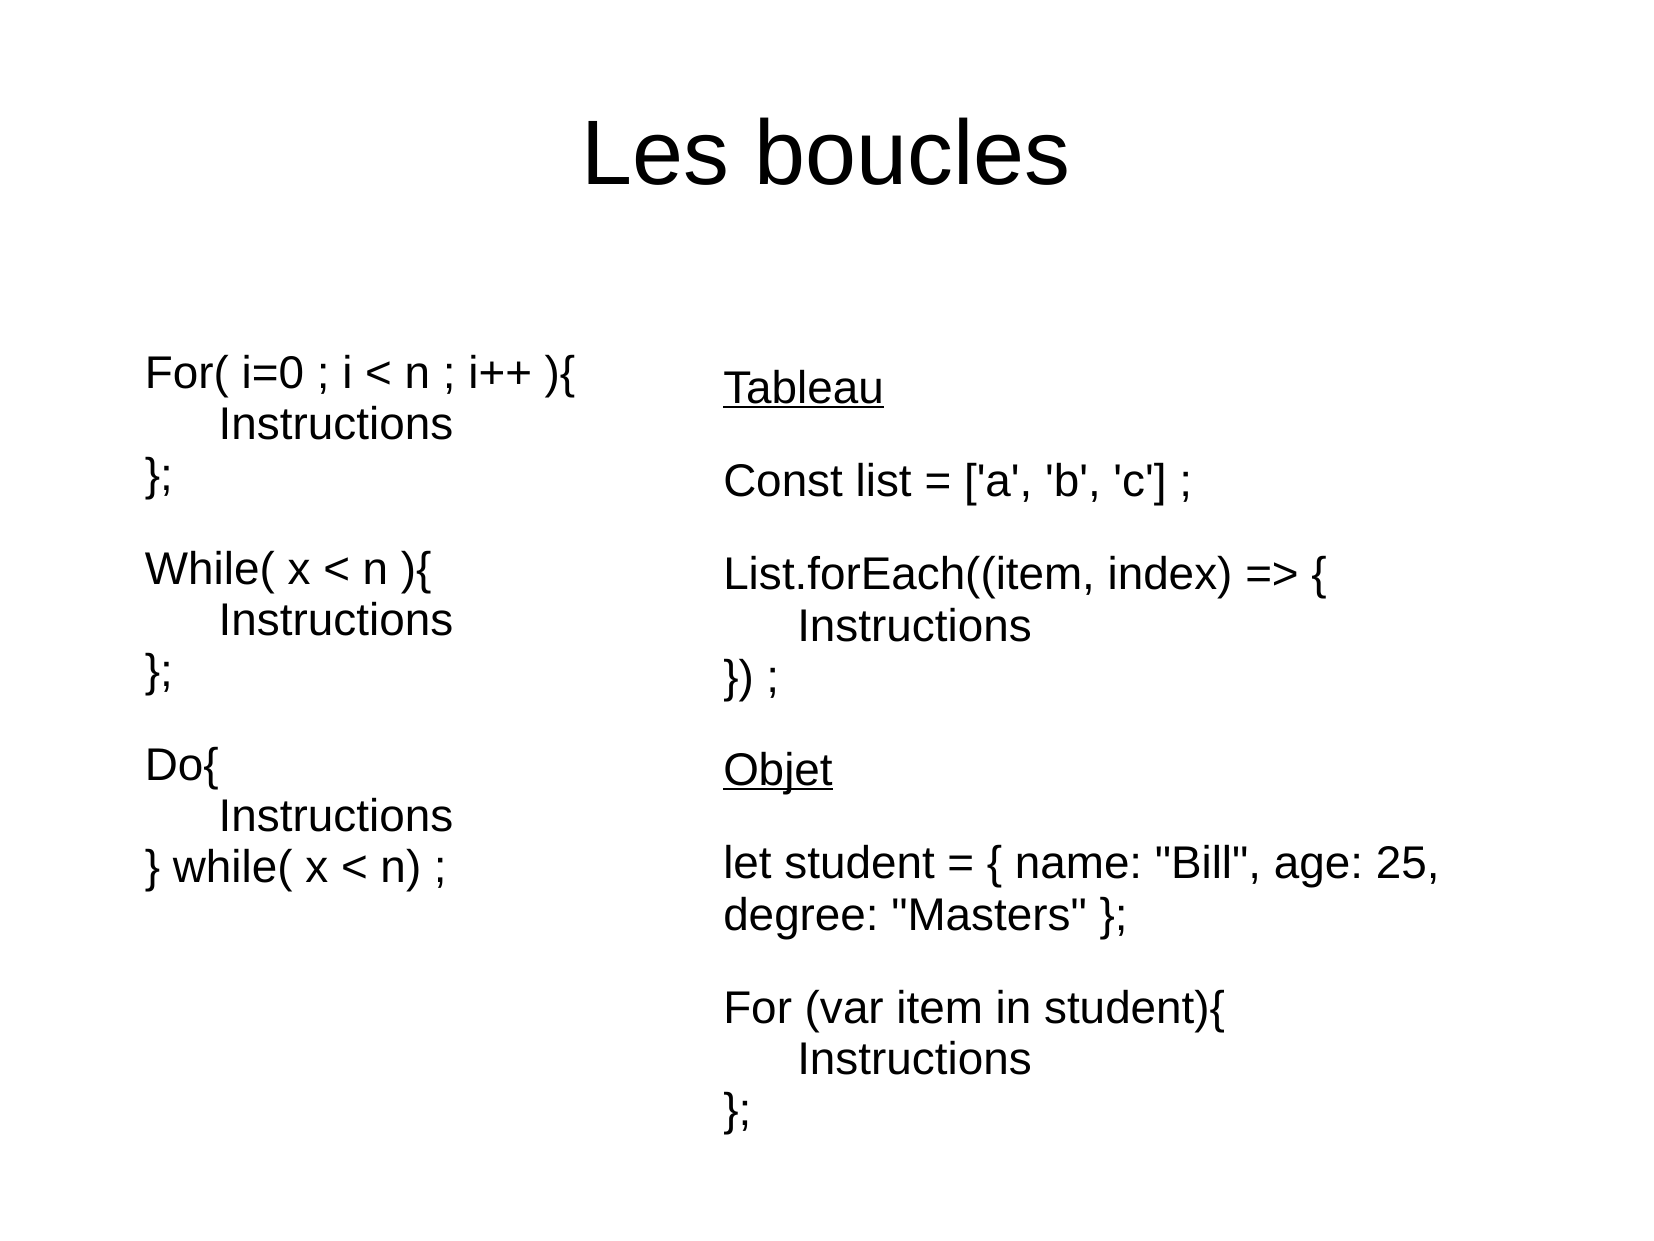

# Les boucles
For( i=0 ; i < n ; i++ ){
	Instructions
};
While( x < n ){
	Instructions
};
Do{
	Instructions
} while( x < n) ;
Tableau
Const list = ['a', 'b', 'c'] ;
List.forEach((item, index) => {
	Instructions
}) ;
Objet
let student = { name: "Bill", age: 25, degree: "Masters" };
For (var item in student){
	Instructions
};